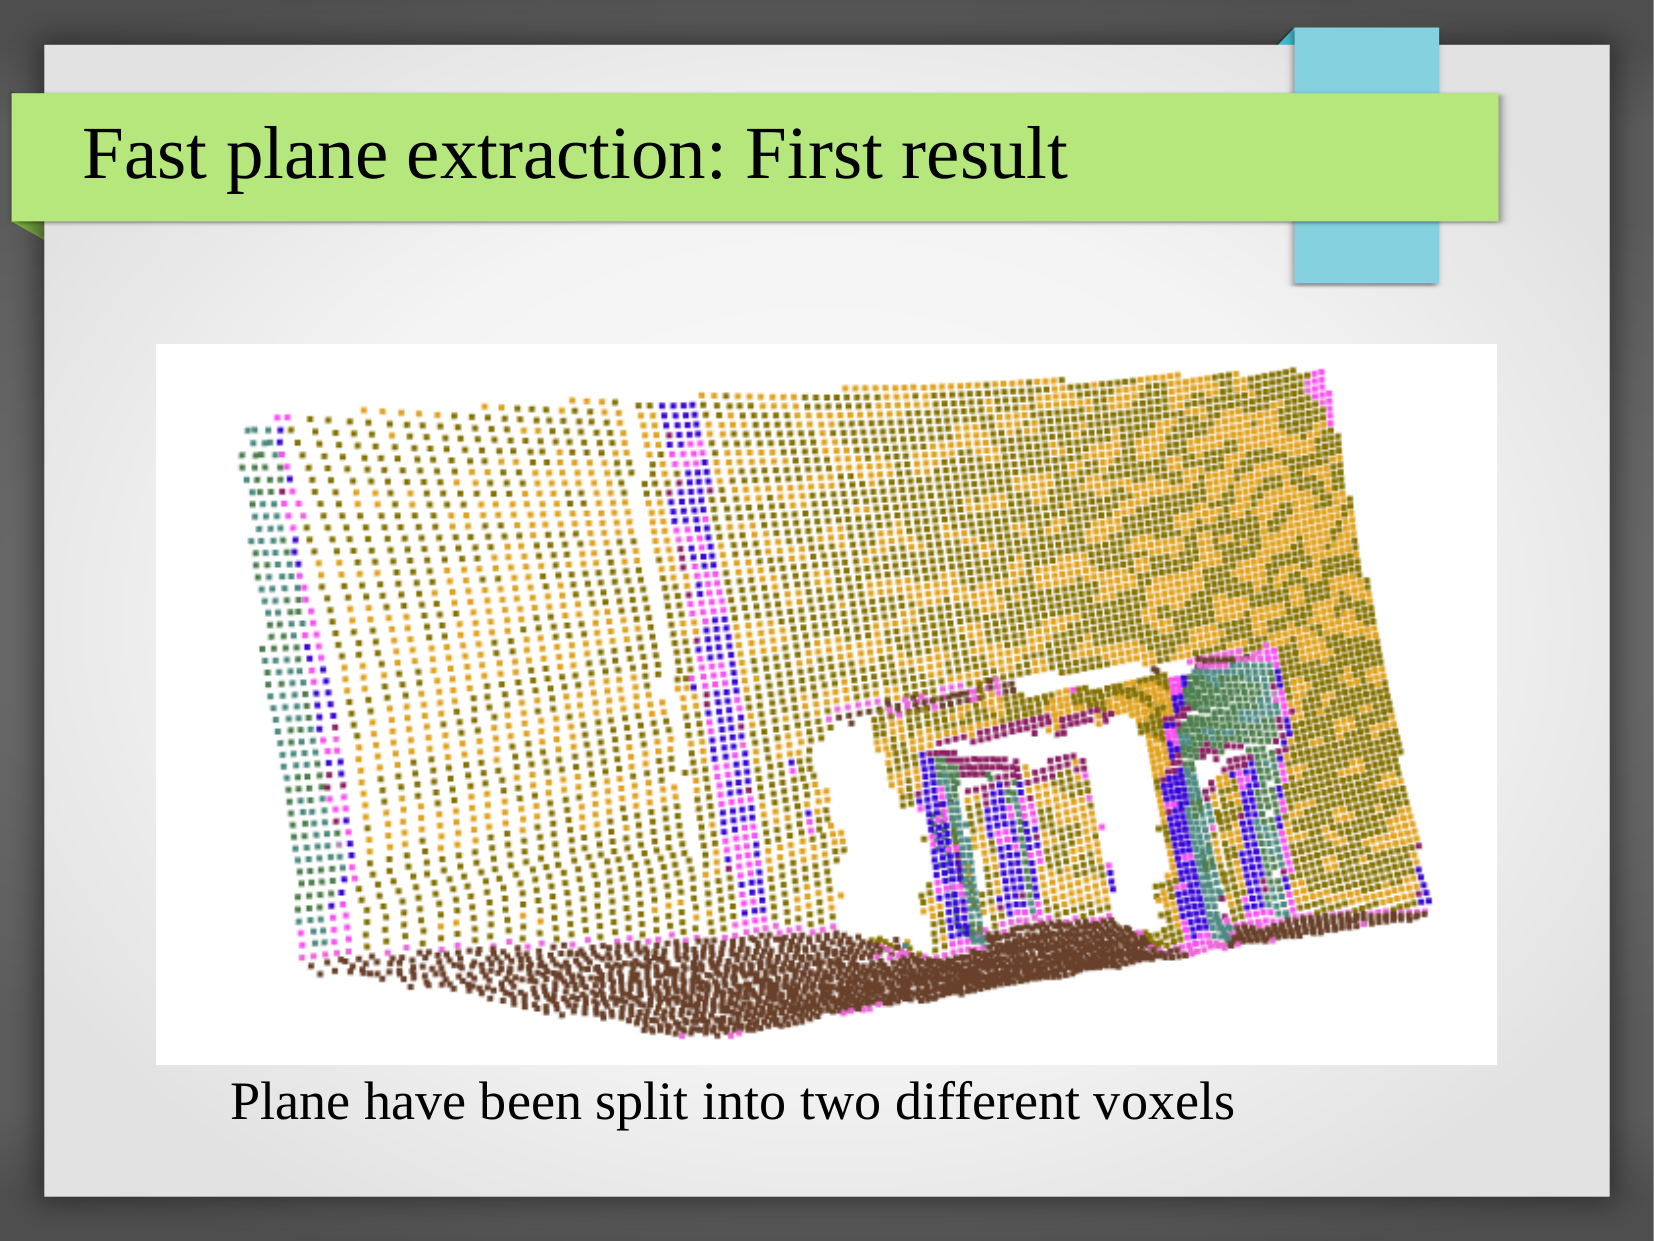

# Fast plane extraction: First result
Plane have been split into two different voxels